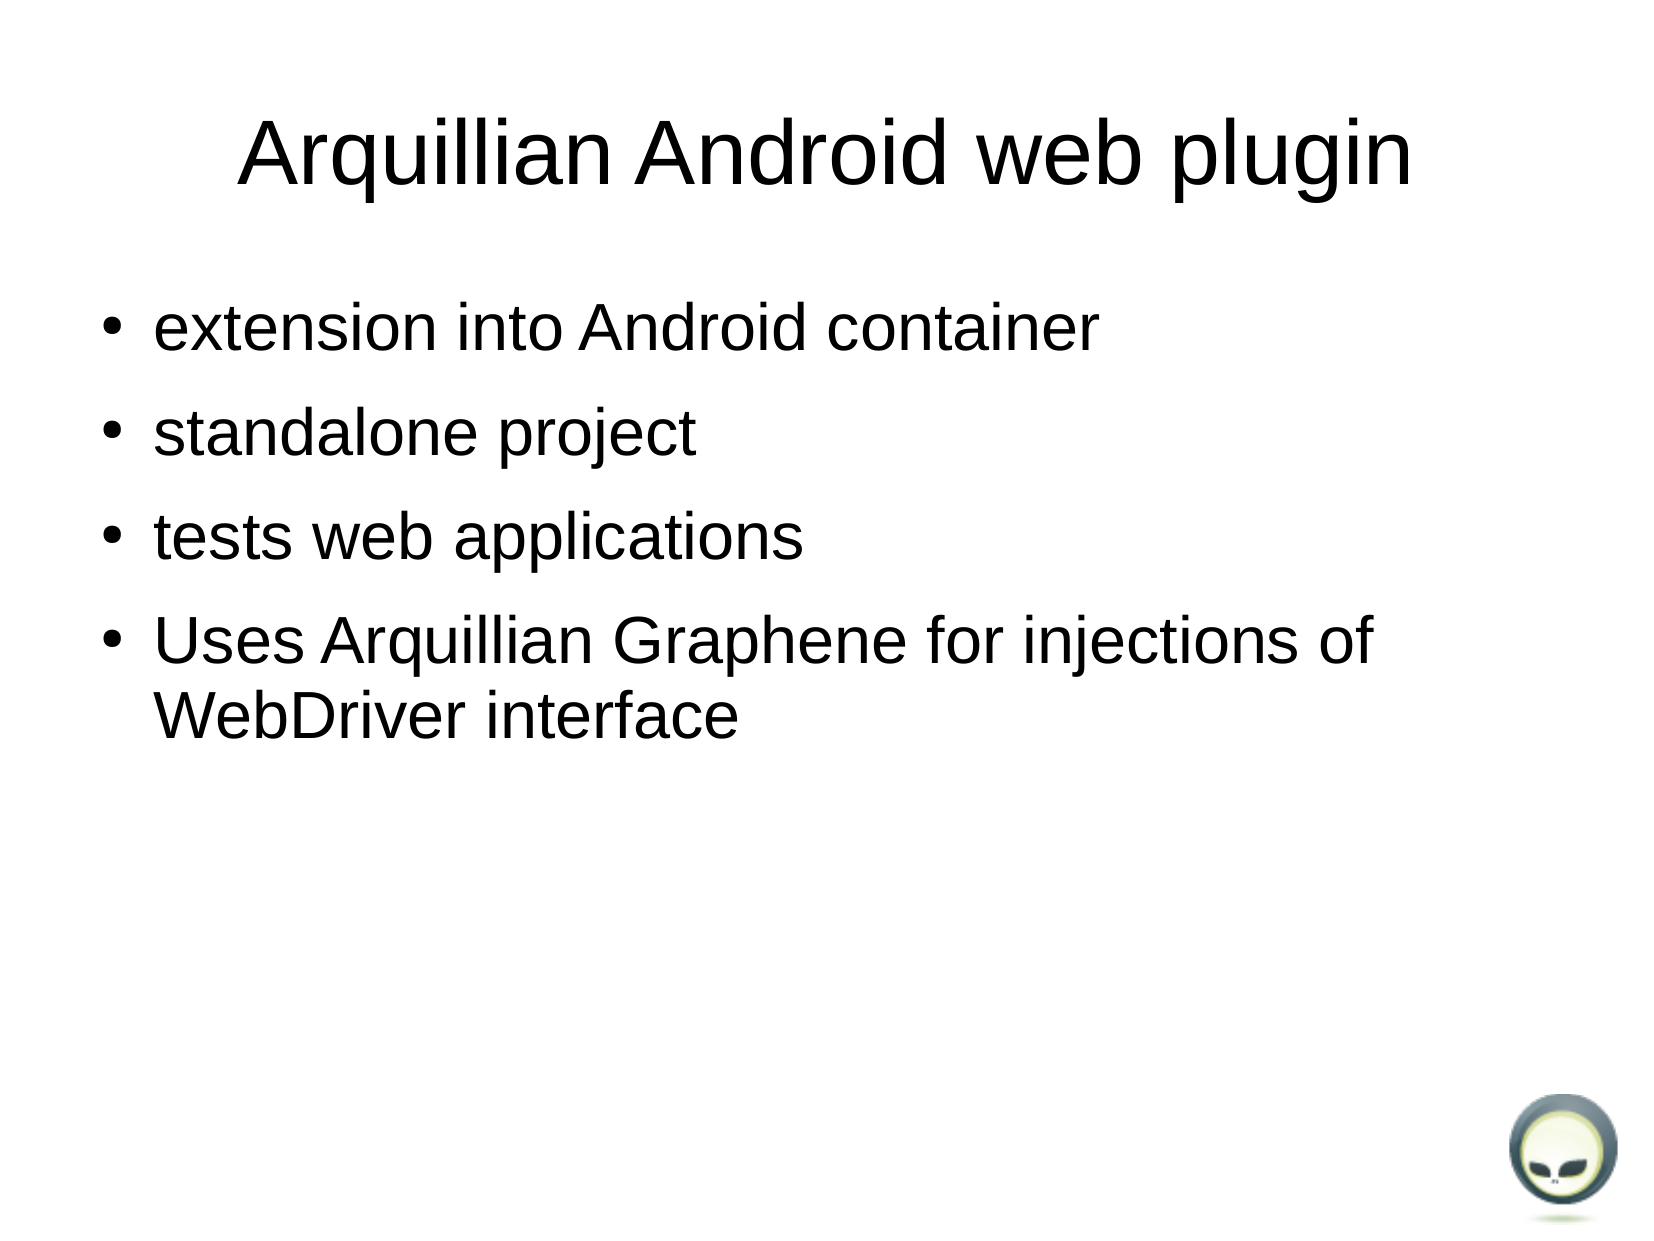

# Arquillian Android web plugin
extension into Android container
standalone project
tests web applications
Uses Arquillian Graphene for injections of WebDriver interface